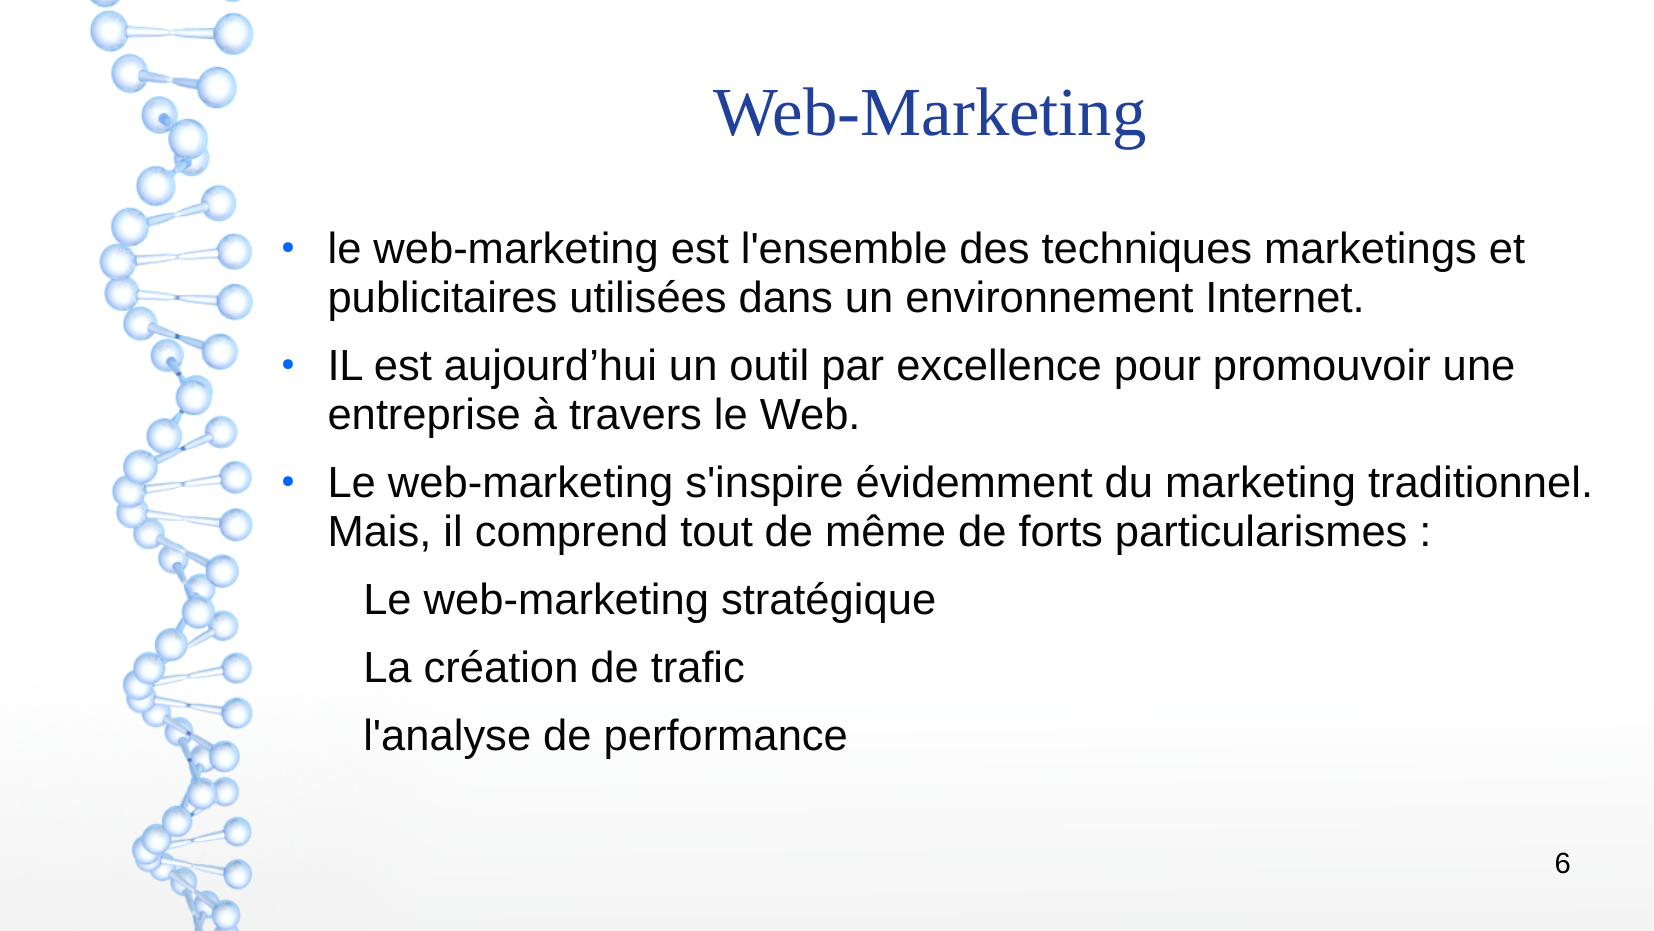

# Web-Marketing
le web-marketing est l'ensemble des techniques marketings et publicitaires utilisées dans un environnement Internet.
IL est aujourd’hui un outil par excellence pour promouvoir une entreprise à travers le Web.
Le web-marketing s'inspire évidemment du marketing traditionnel. Mais, il comprend tout de même de forts particularismes :
 Le web-marketing stratégique
 La création de trafic
 l'analyse de performance
6